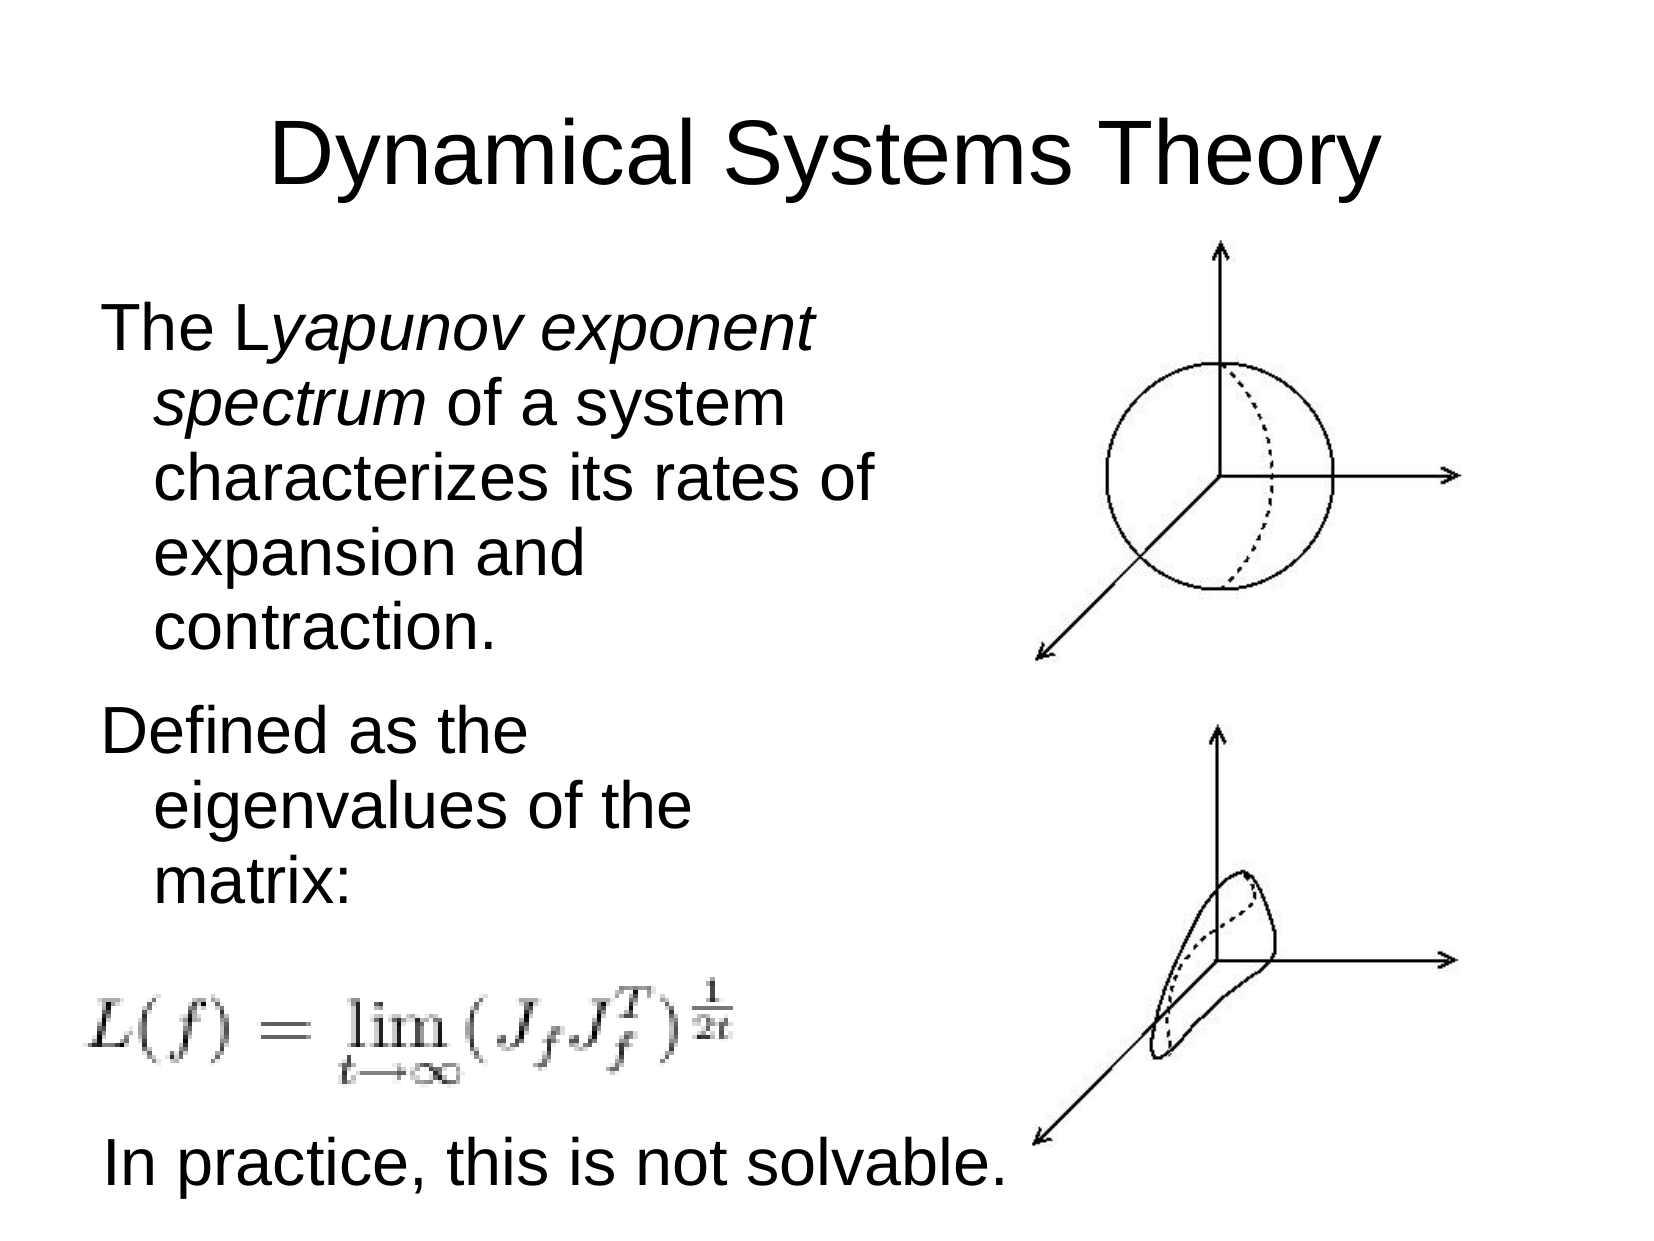

# Dynamical Systems Theory
The Lyapunov exponent spectrum of a system characterizes its rates of expansion and contraction.
Defined as the eigenvalues of the matrix:
In practice, this is not solvable.